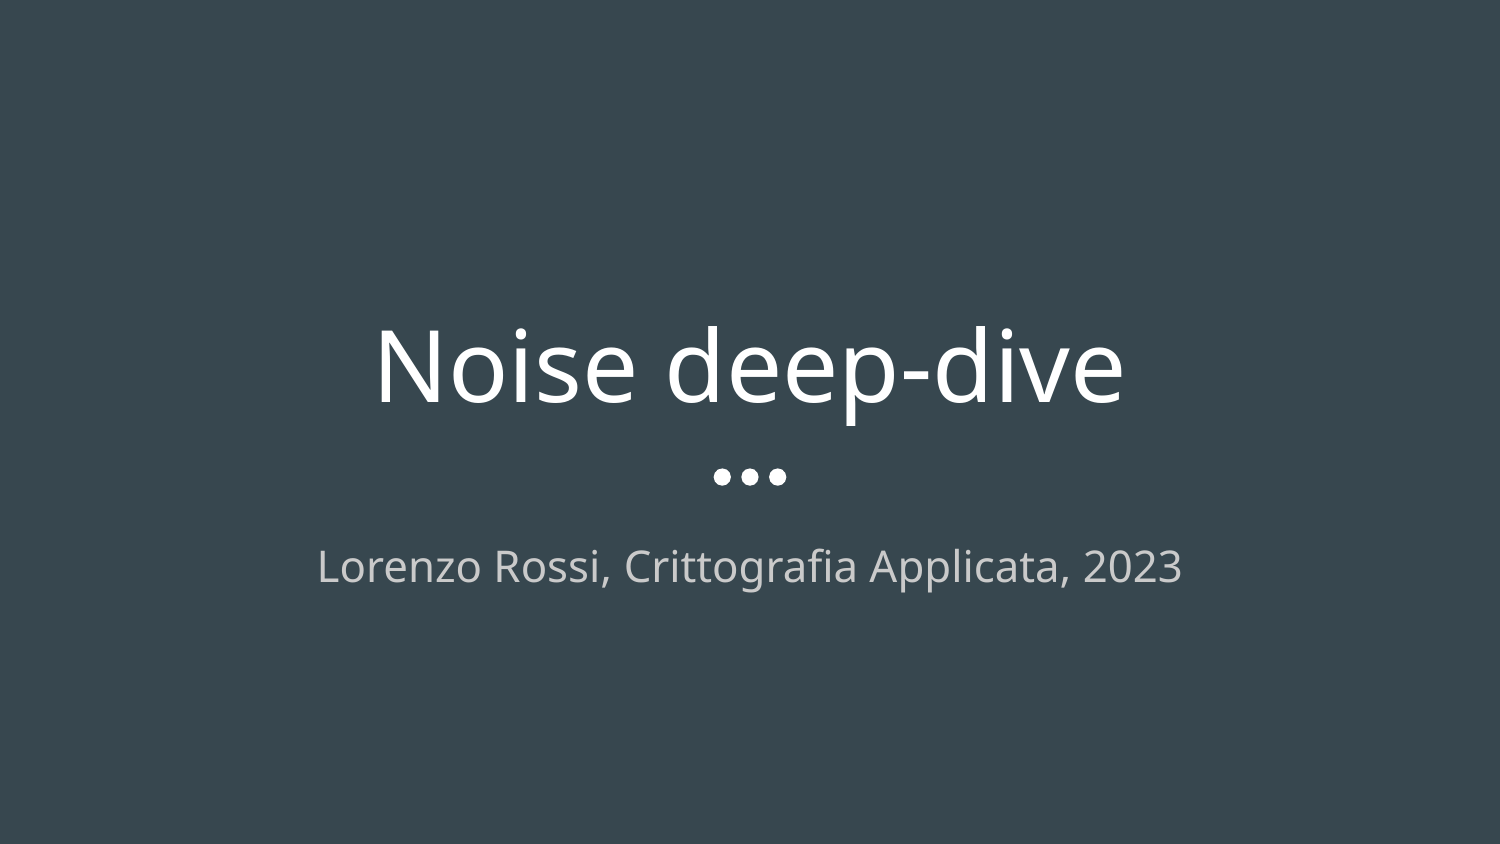

# Noise deep-dive
Lorenzo Rossi, Crittografia Applicata, 2023